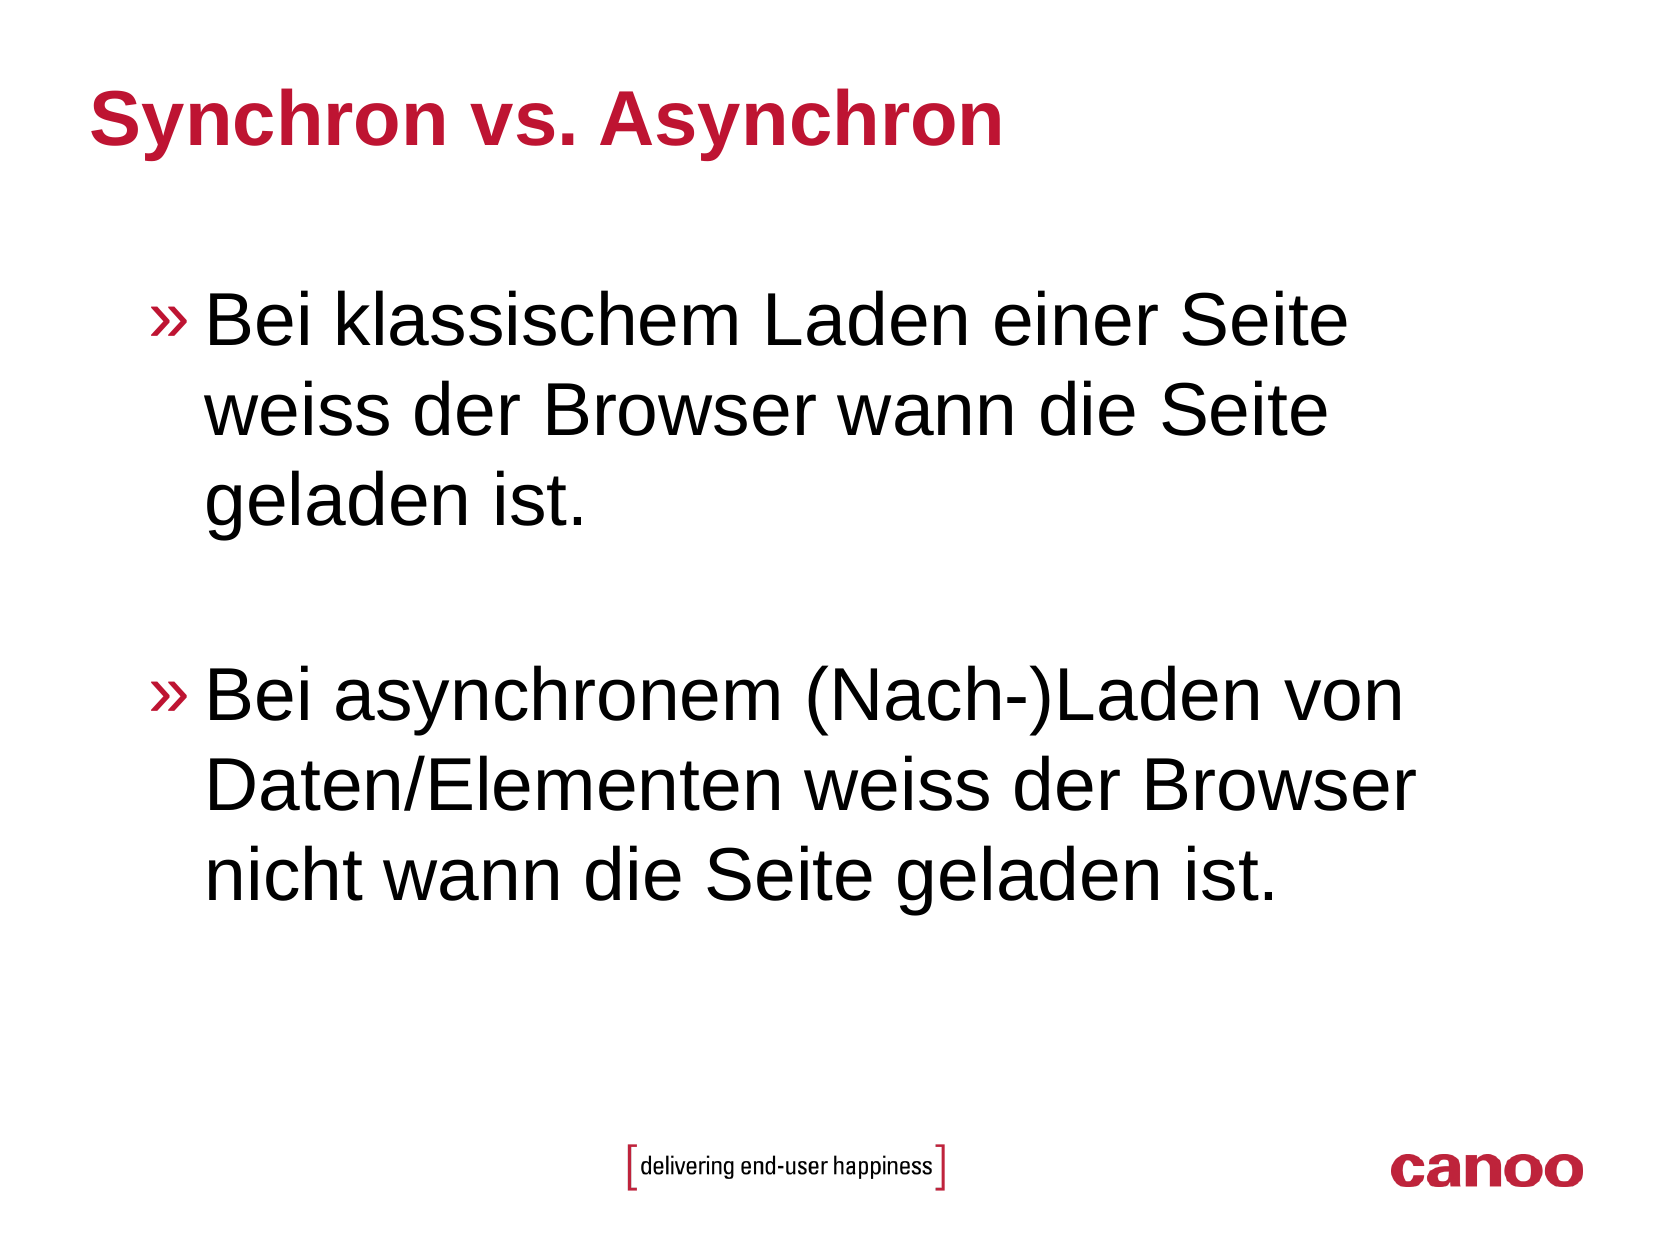

# Synchron vs. Asynchron
Bei klassischem Laden einer Seite
weiss der Browser wann die Seite
geladen ist.
Bei asynchronem (Nach-)Laden von
Daten/Elementen weiss der Browser
nicht wann die Seite geladen ist.